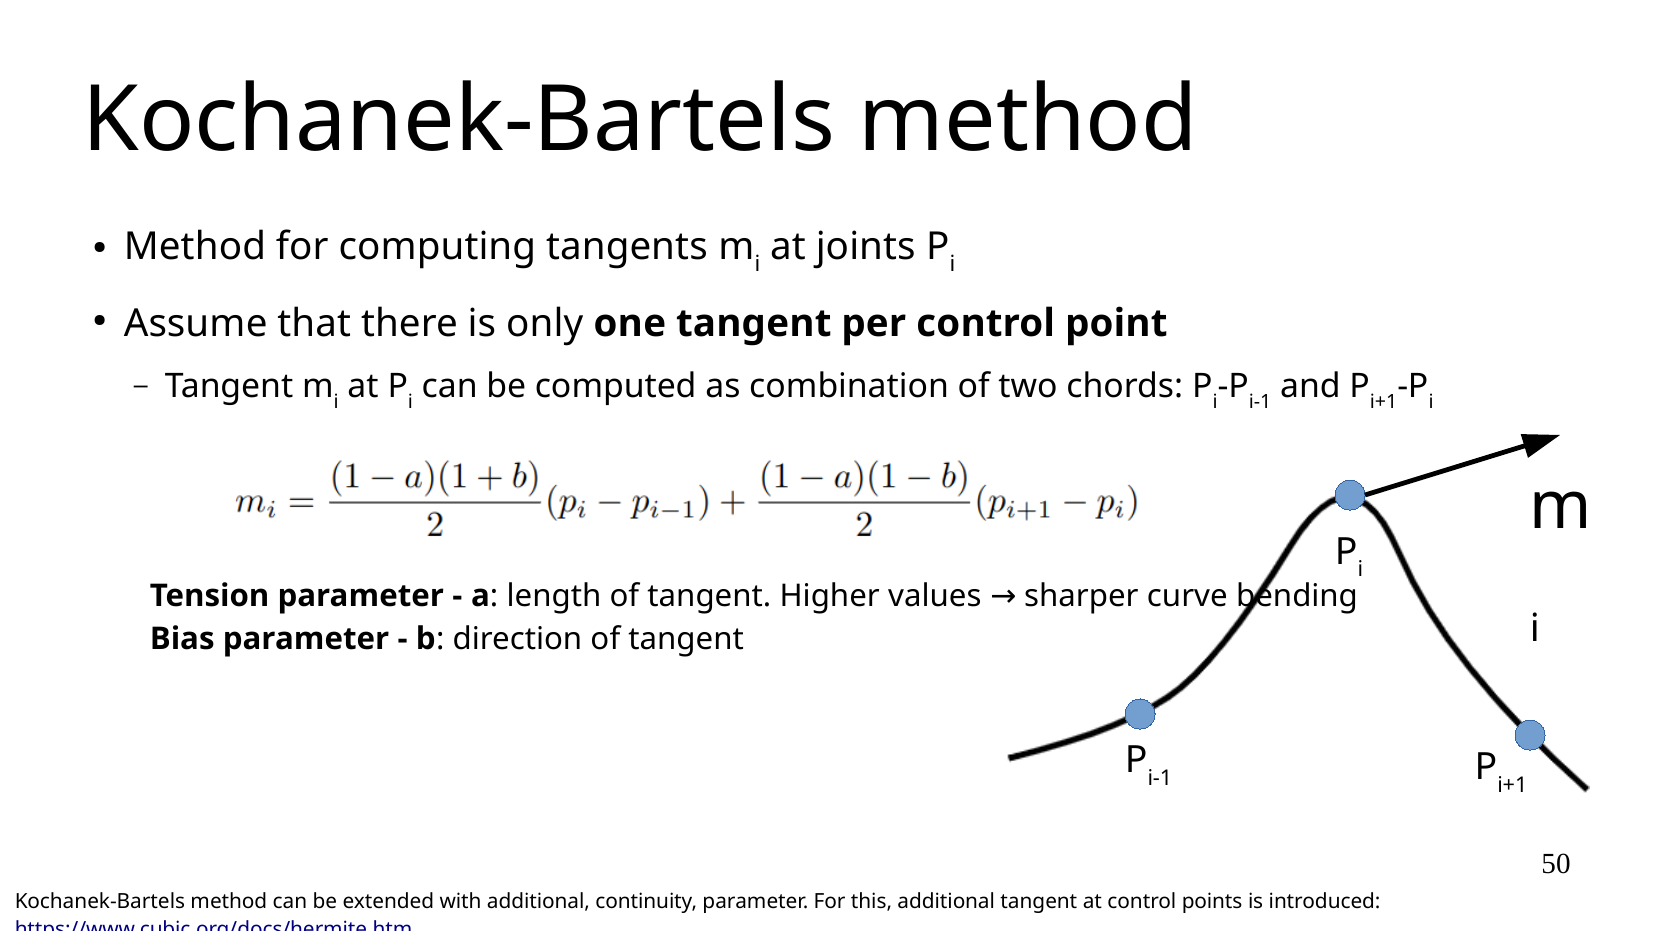

# Kochanek-Bartels method
Method for computing tangents mi at joints Pi
Assume that there is only one tangent per control point
Tangent mi at Pi can be computed as combination of two chords: Pi-Pi-1 and Pi+1-Pi
mi
Pi
Tension parameter - a: length of tangent. Higher values → sharper curve bending
Bias parameter - b: direction of tangent
Pi-1
Pi+1
50
Kochanek-Bartels method can be extended with additional, continuity, parameter. For this, additional tangent at control points is introduced: https://www.cubic.org/docs/hermite.htm